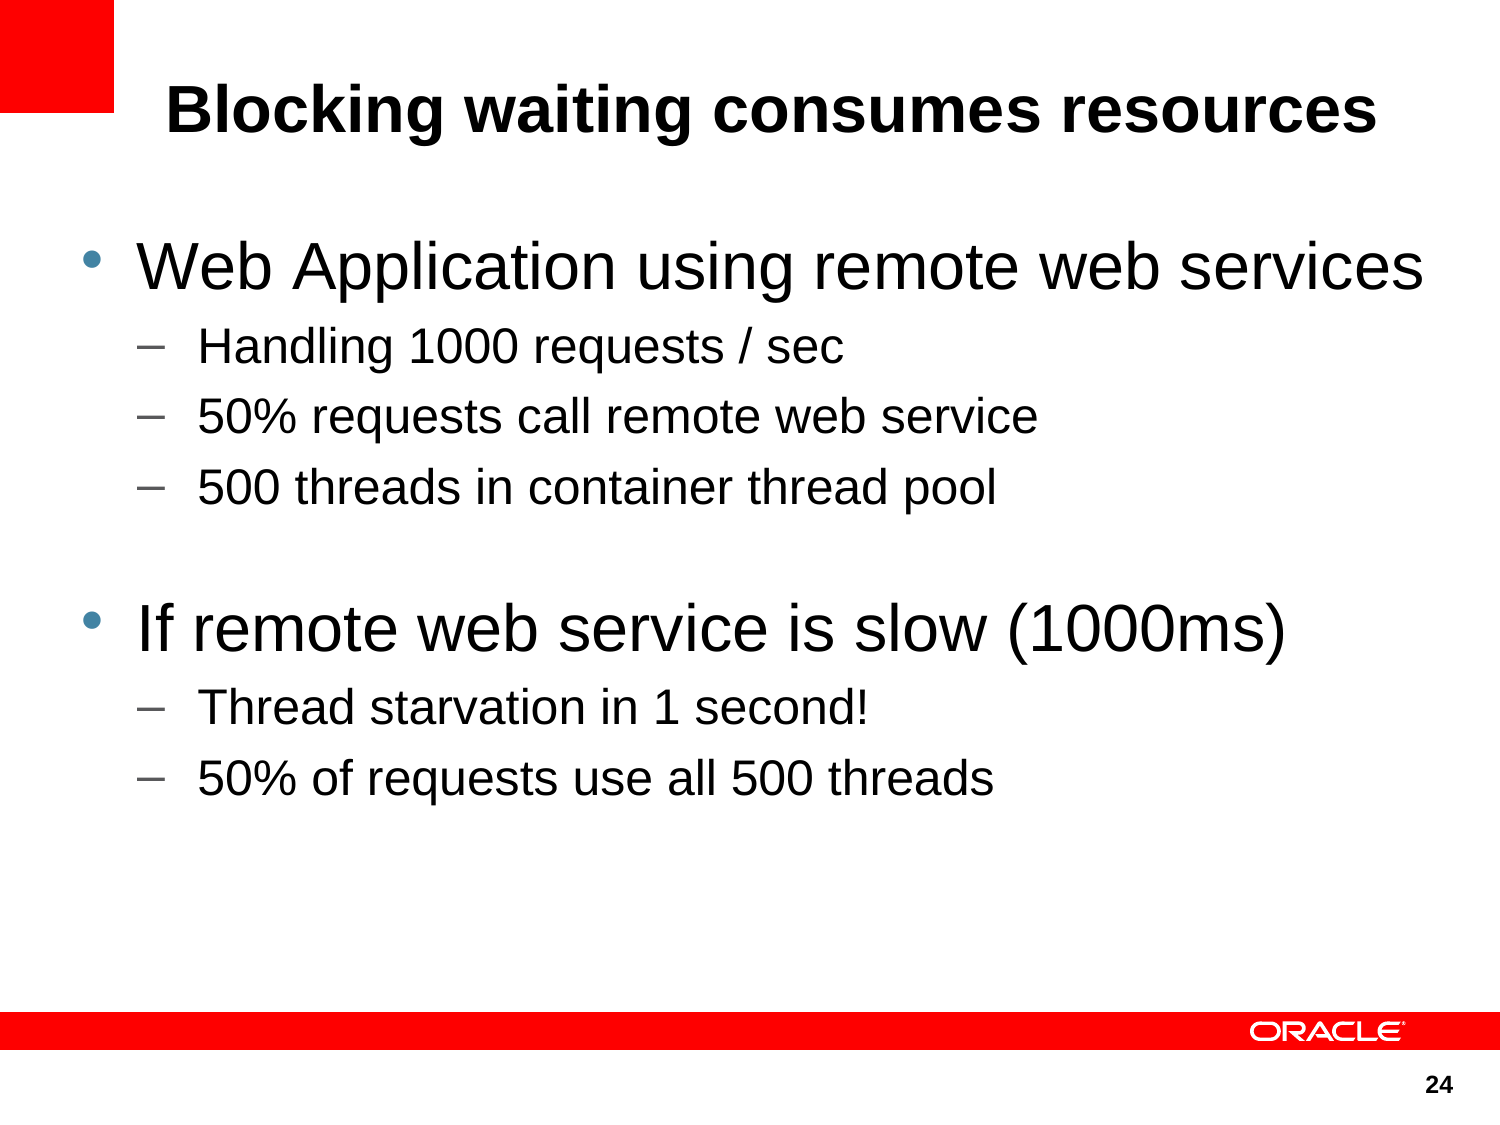

# Blocking waiting consumes resources
Web Application using remote web services
Handling 1000 requests / sec
50% requests call remote web service
500 threads in container thread pool
If remote web service is slow (1000ms)
Thread starvation in 1 second!
50% of requests use all 500 threads